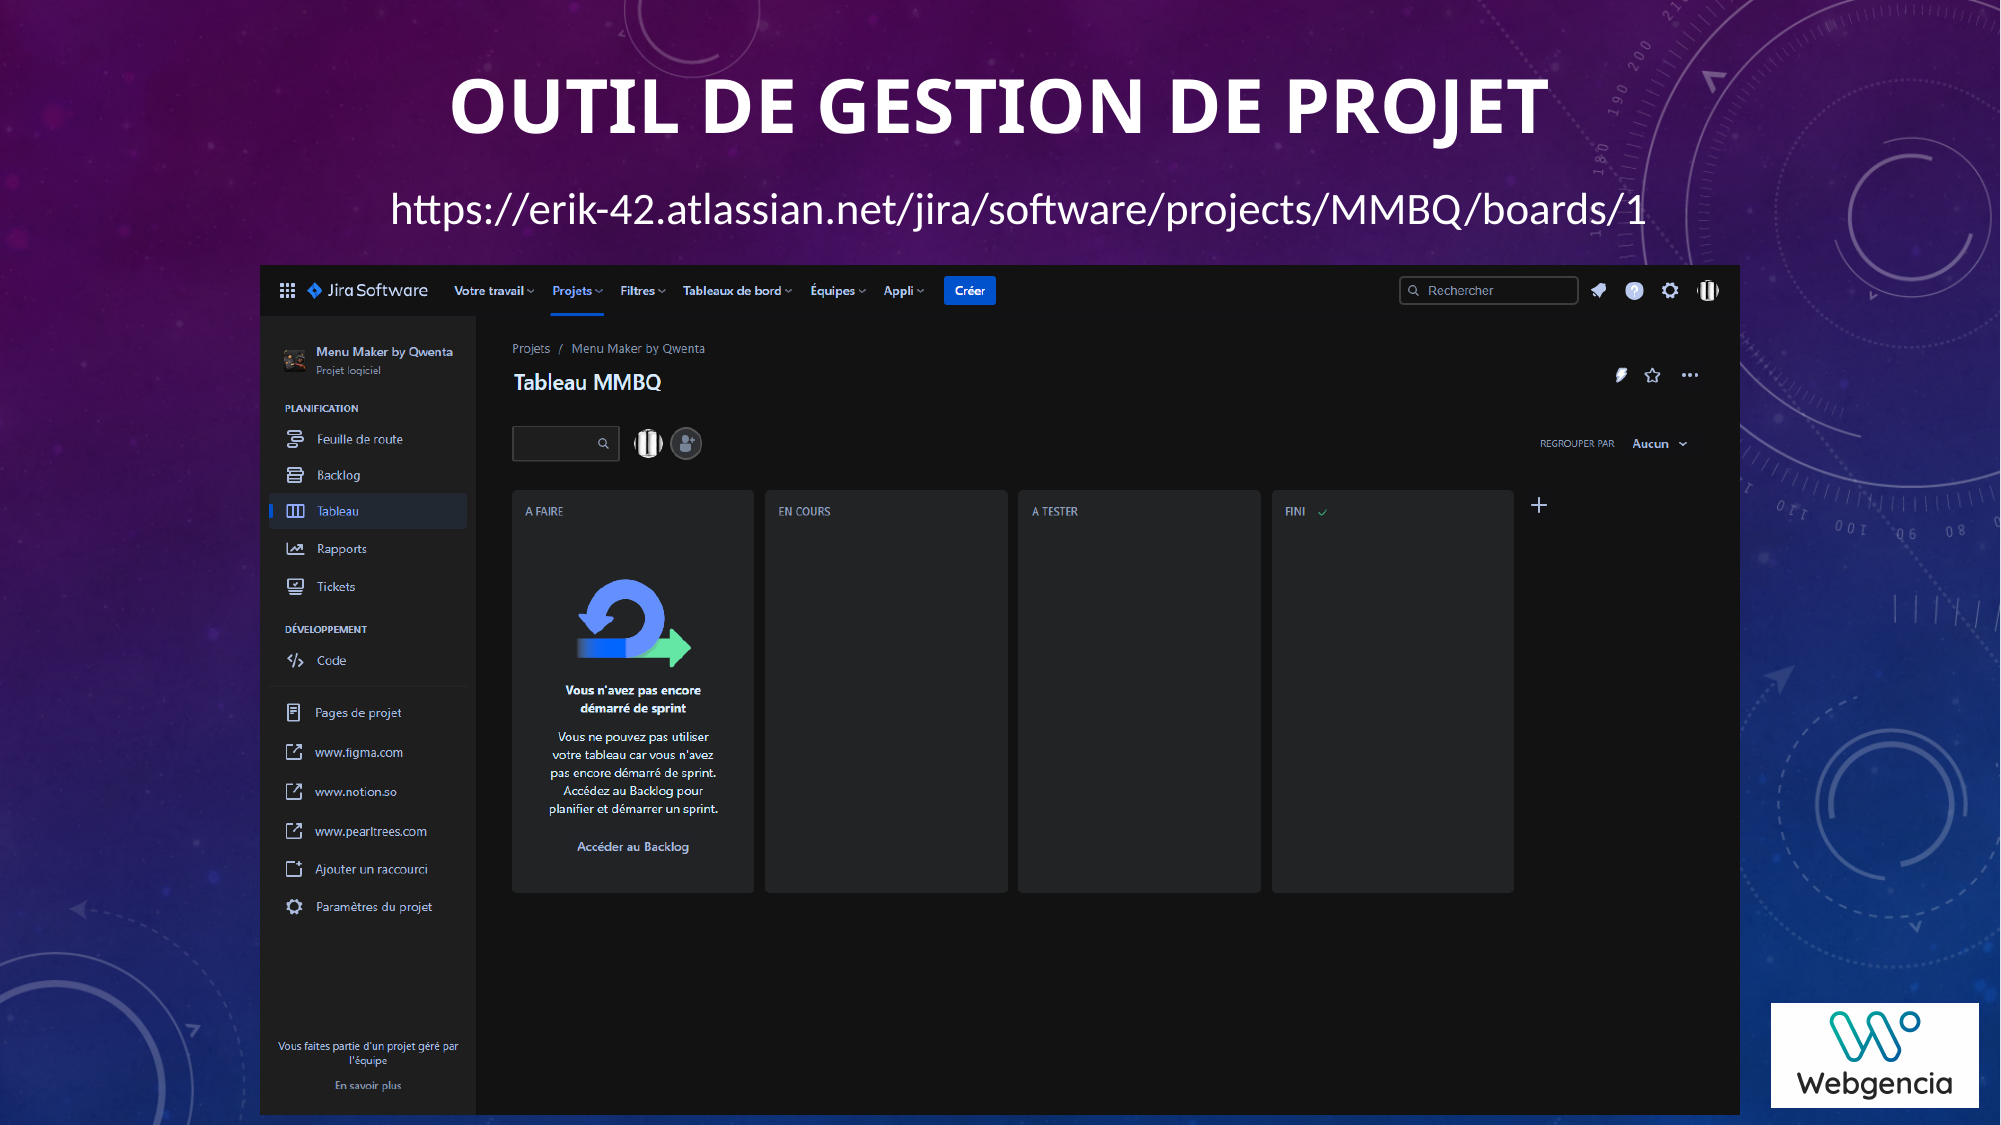

# outil de gestion de projet
https://erik-42.atlassian.net/jira/software/projects/MMBQ/boards/1